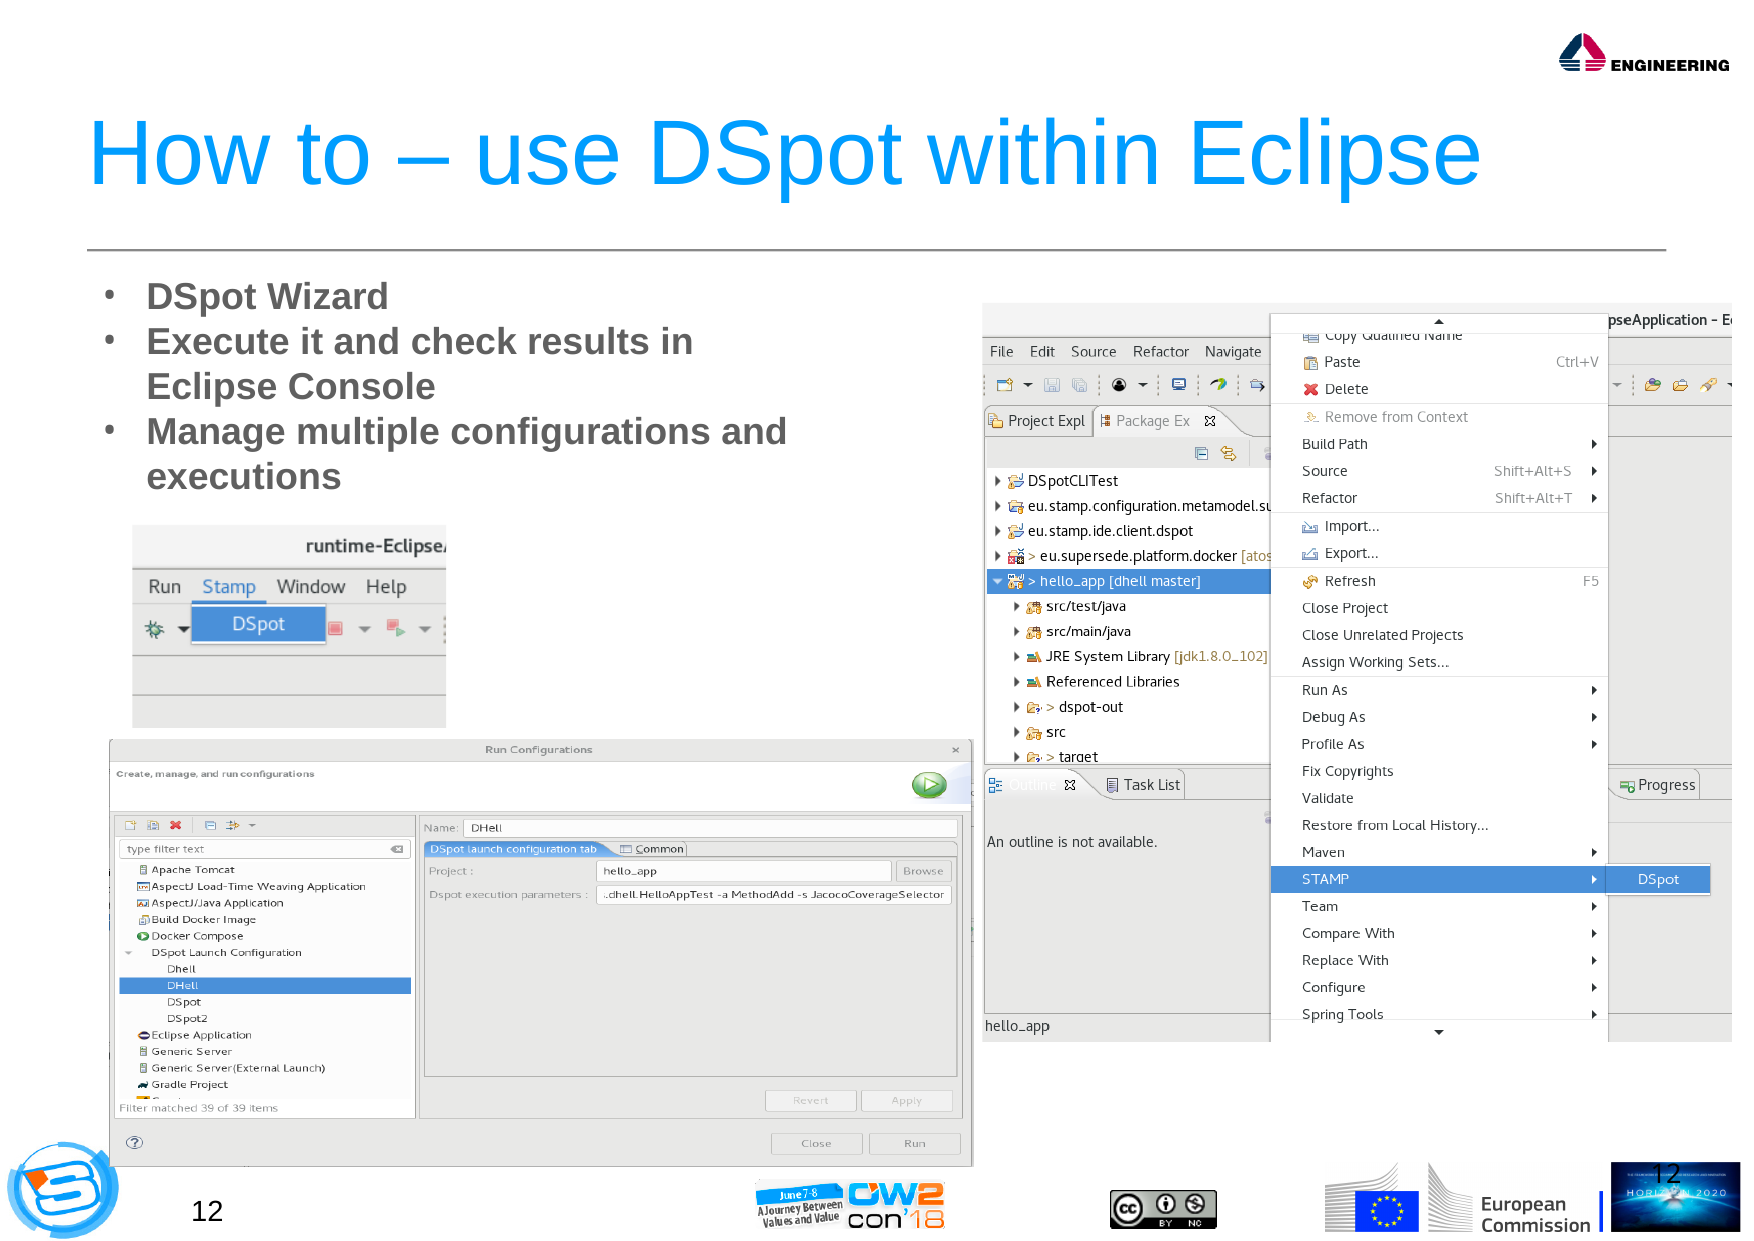

# How to – use DSpot within Eclipse
DSpot Wizard
Execute it and check results in Eclipse Console
Manage multiple configurations and executions